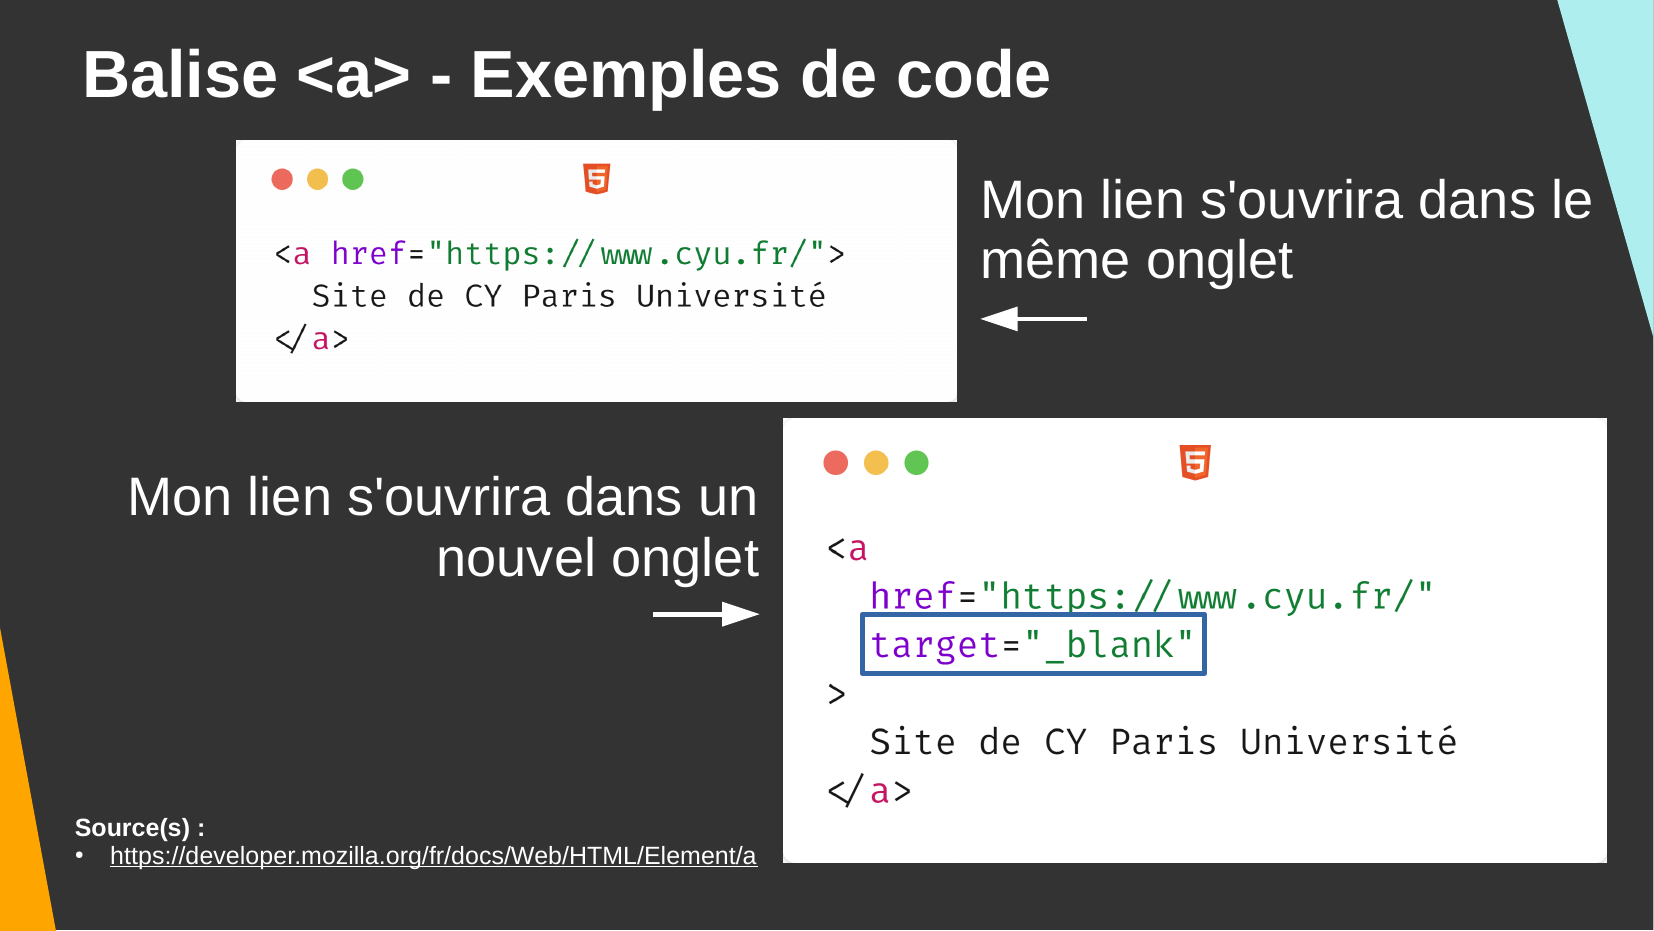

# Balise <a> - Exemples de code
Mon lien s'ouvrira dans le même onglet
Mon lien s'ouvrira dans un nouvel onglet
Source(s) :
https://developer.mozilla.org/fr/docs/Web/HTML/Element/a